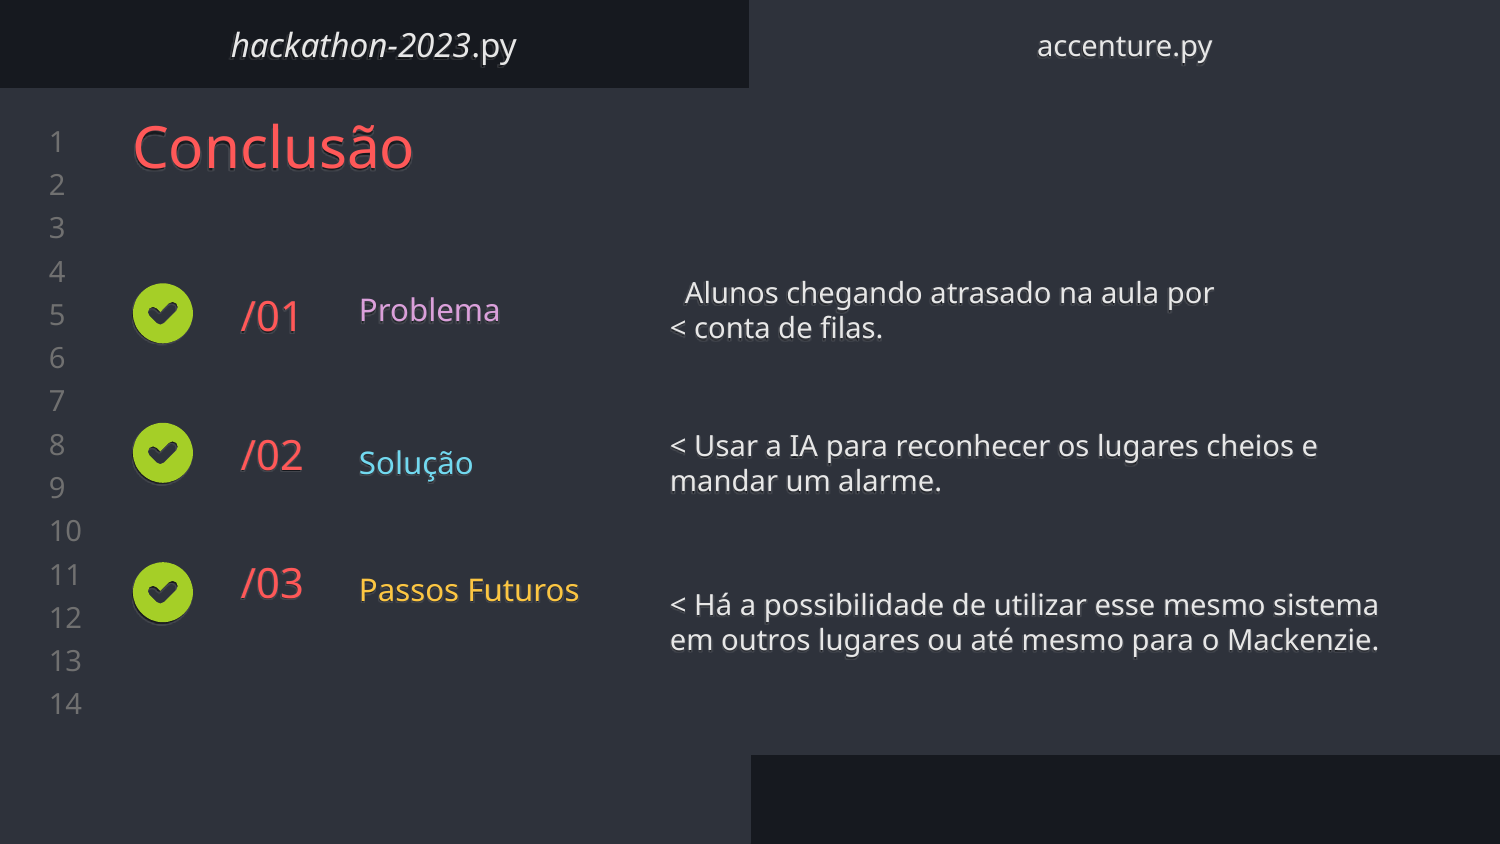

hackathon-2023.py
accenture.py
# Conclusão
 Alunos chegando atrasado na aula por
< conta de filas.
Problema
/01
/02
Solução
< Usar a IA para reconhecer os lugares cheios e mandar um alarme.
/03
Passos Futuros
< Há a possibilidade de utilizar esse mesmo sistema em outros lugares ou até mesmo para o Mackenzie.